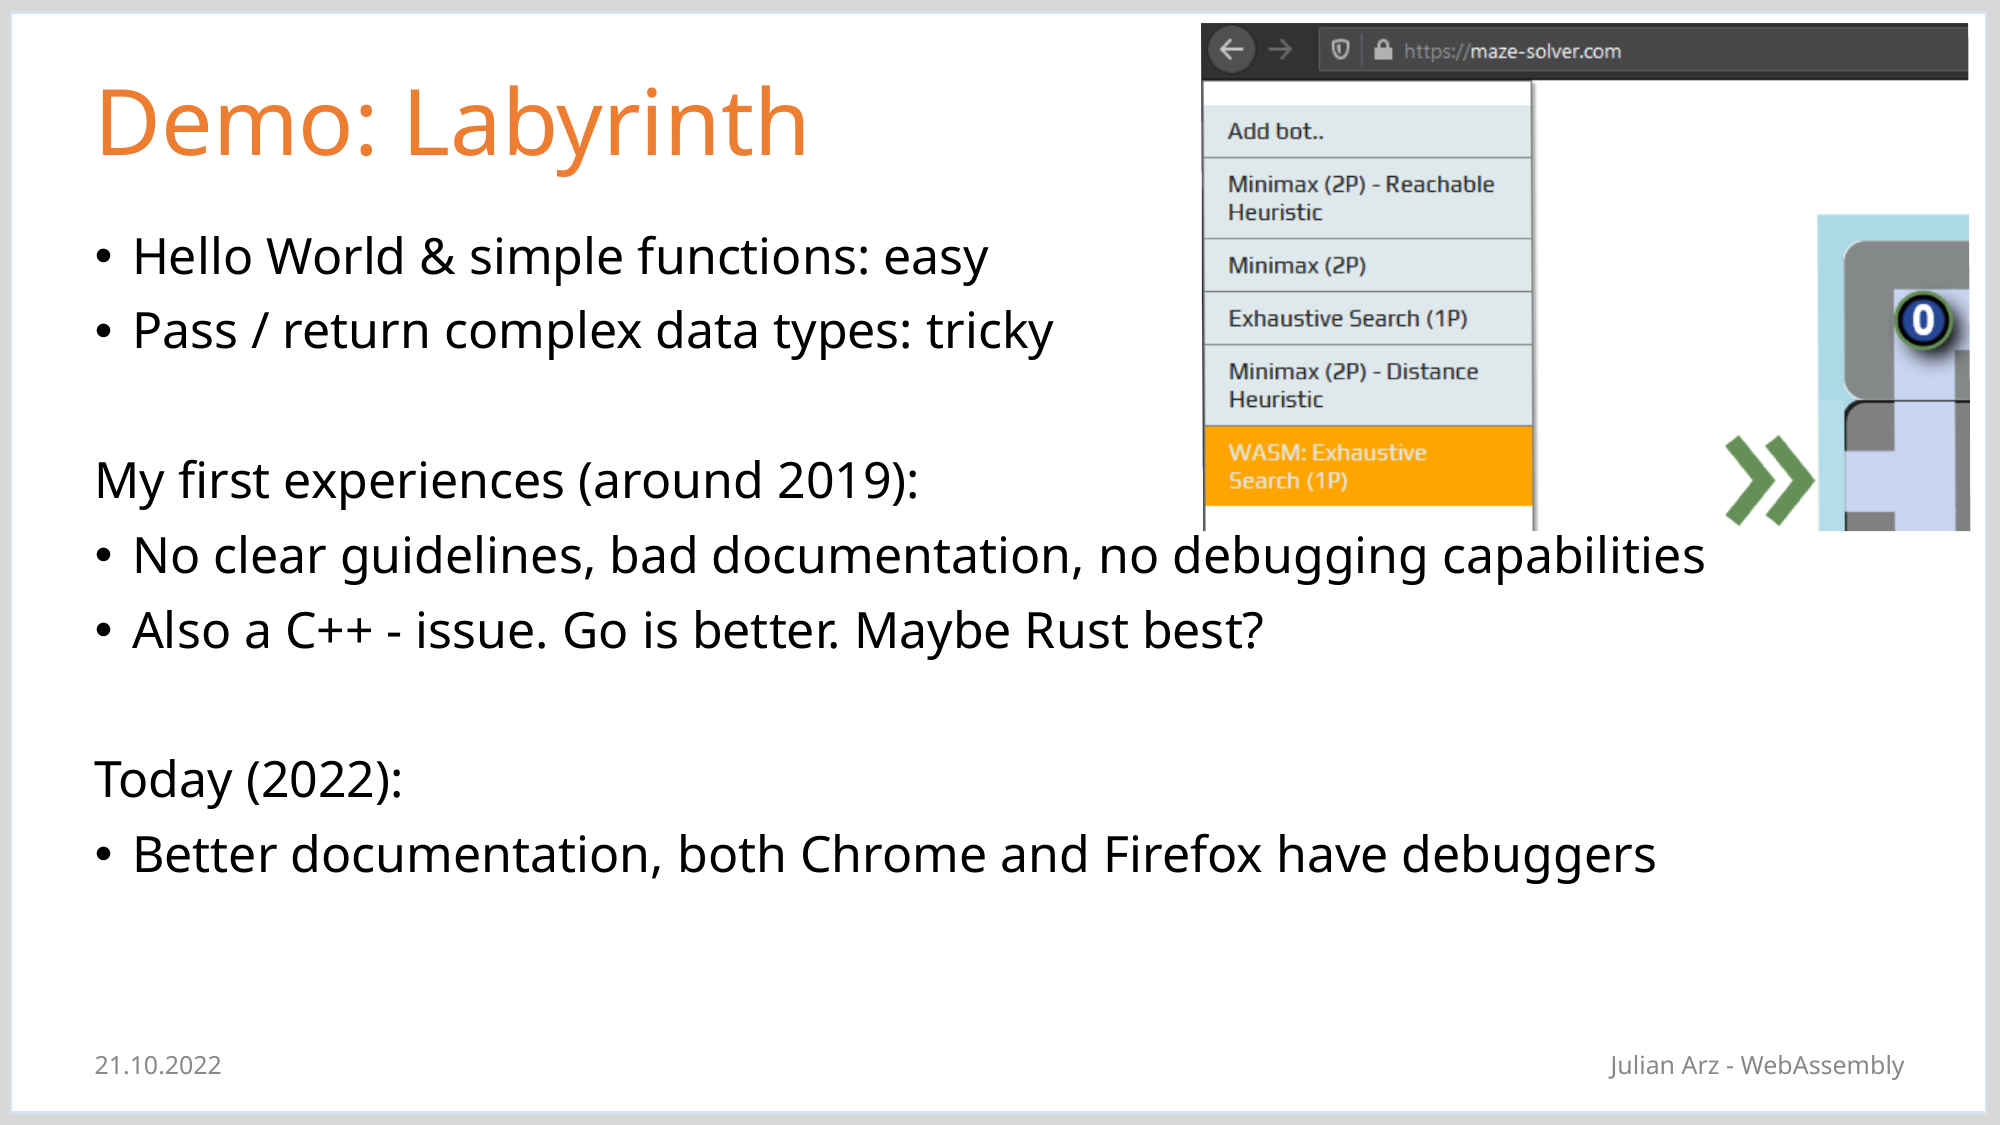

# Demo: Labyrinth
Hello World & simple functions: easy
Pass / return complex data types: tricky
My first experiences (around 2019):
No clear guidelines, bad documentation, no debugging capabilities
Also a C++ - issue. Go is better. Maybe Rust best?
Today (2022):
Better documentation, both Chrome and Firefox have debuggers
21.10.2022
Julian Arz - WebAssembly